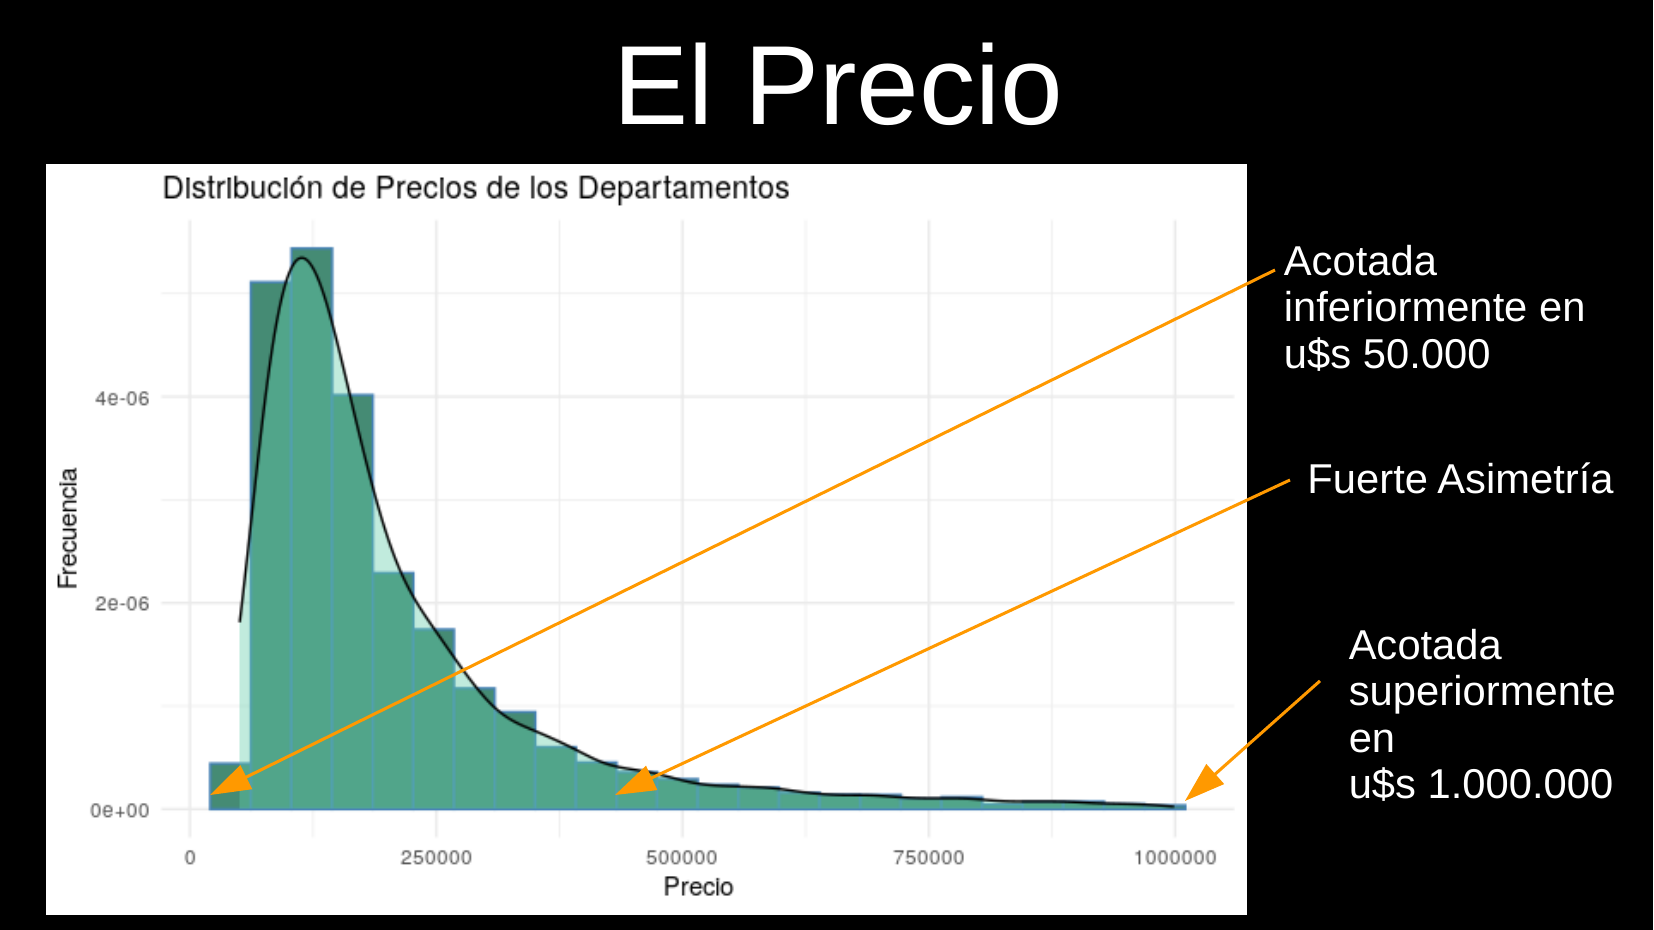

El Precio
Acotada inferiormente en
u$s 50.000
Fuerte Asimetría
Acotada superiormente
en
u$s 1.000.000